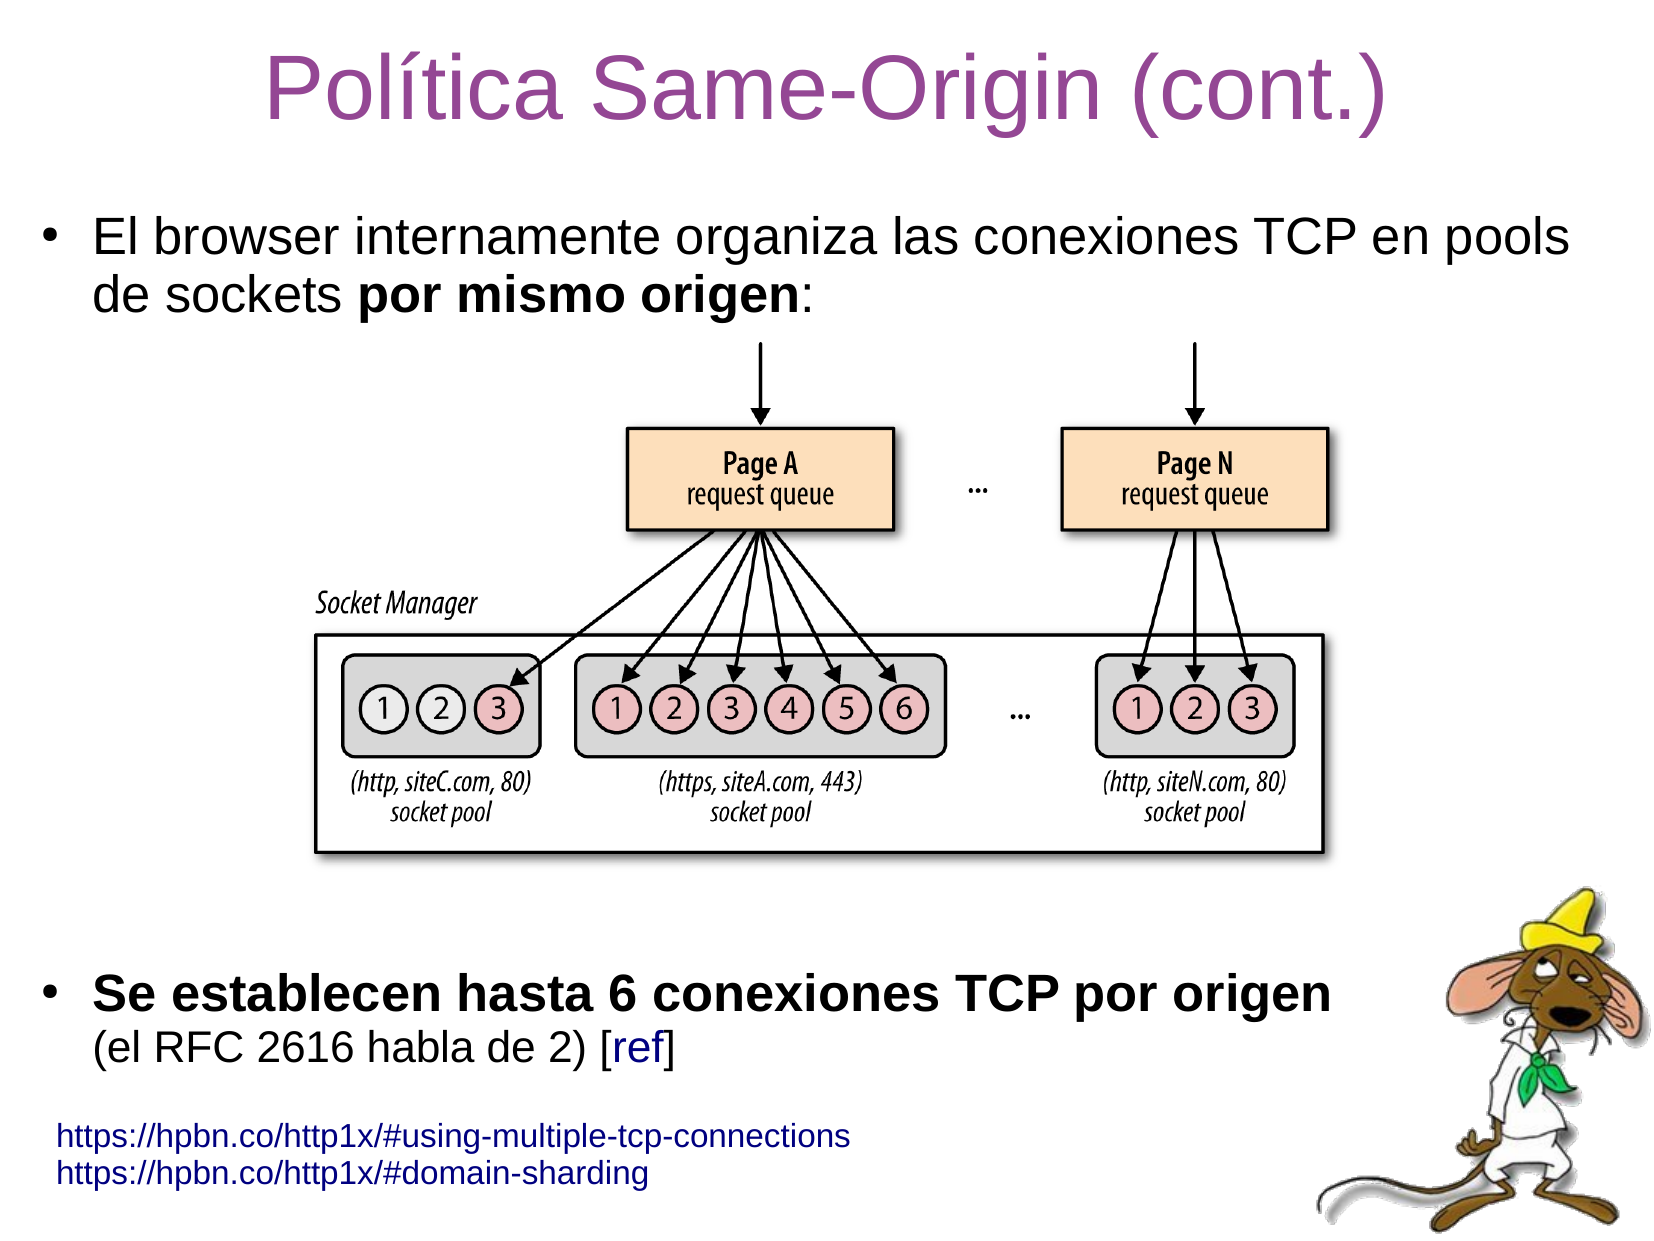

# Política Same-Origin (cont.)
El browser internamente organiza las conexiones TCP en pools de sockets por mismo origen:
Se establecen hasta 6 conexiones TCP por origen
(el RFC 2616 habla de 2) [ref]
https://hpbn.co/http1x/#using-multiple-tcp-connections
https://hpbn.co/http1x/#domain-sharding